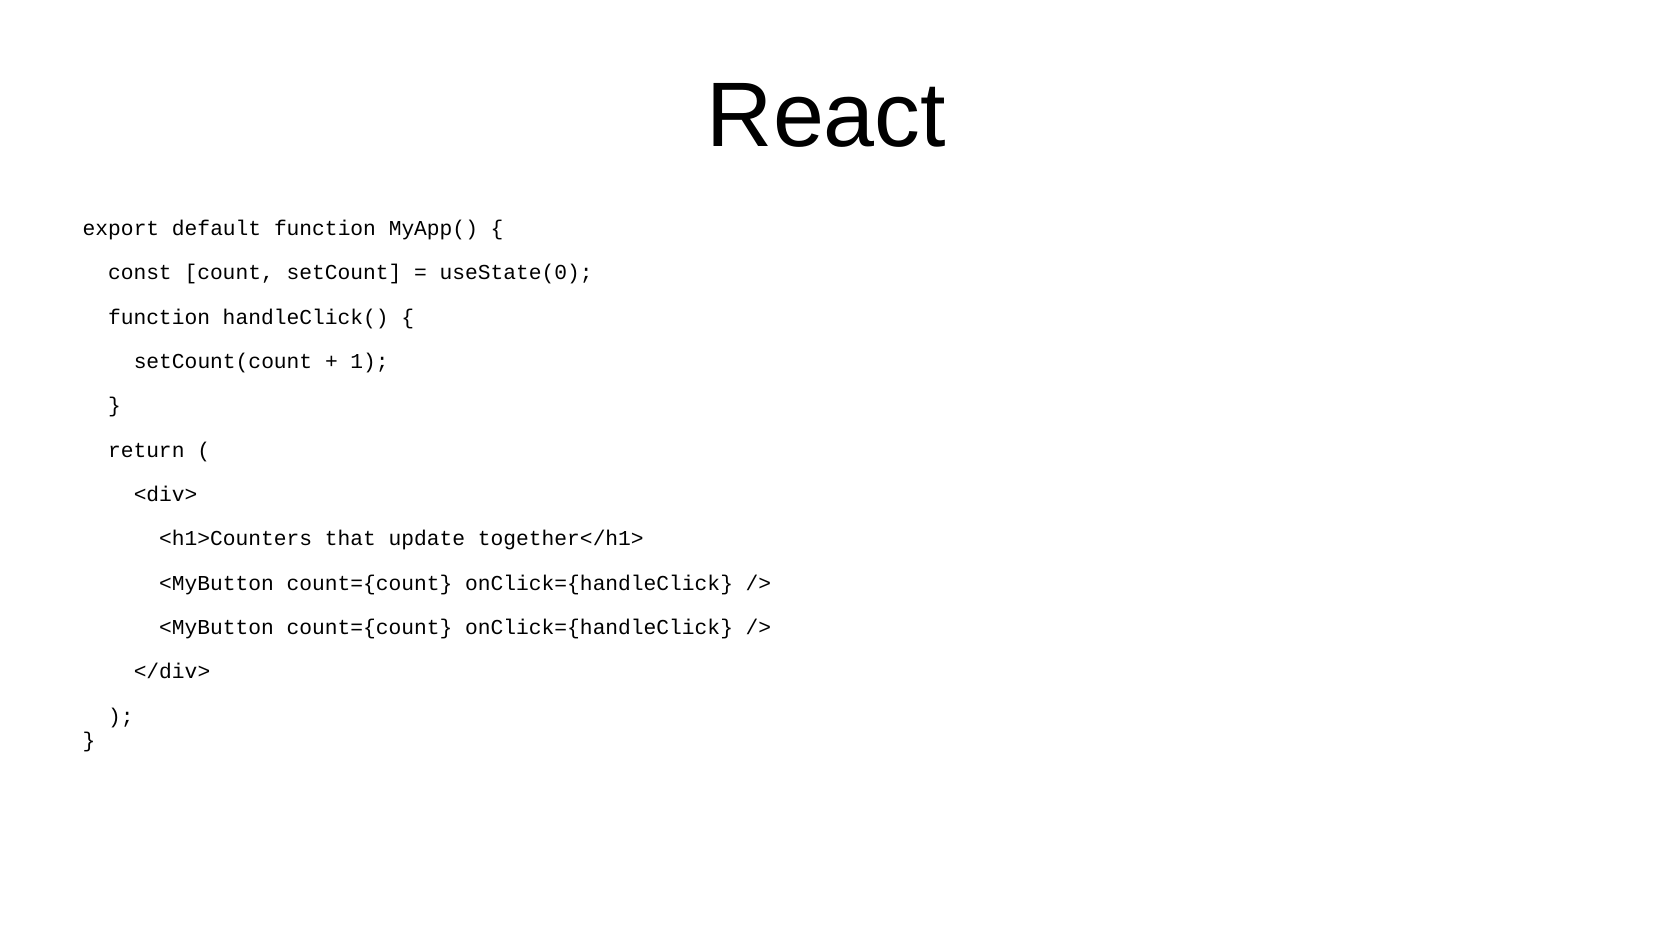

# React
export default function MyApp() {
 const [count, setCount] = useState(0);
 function handleClick() {
 setCount(count + 1);
 }
 return (
 <div>
 <h1>Counters that update together</h1>
 <MyButton count={count} onClick={handleClick} />
 <MyButton count={count} onClick={handleClick} />
 </div>
 );
}